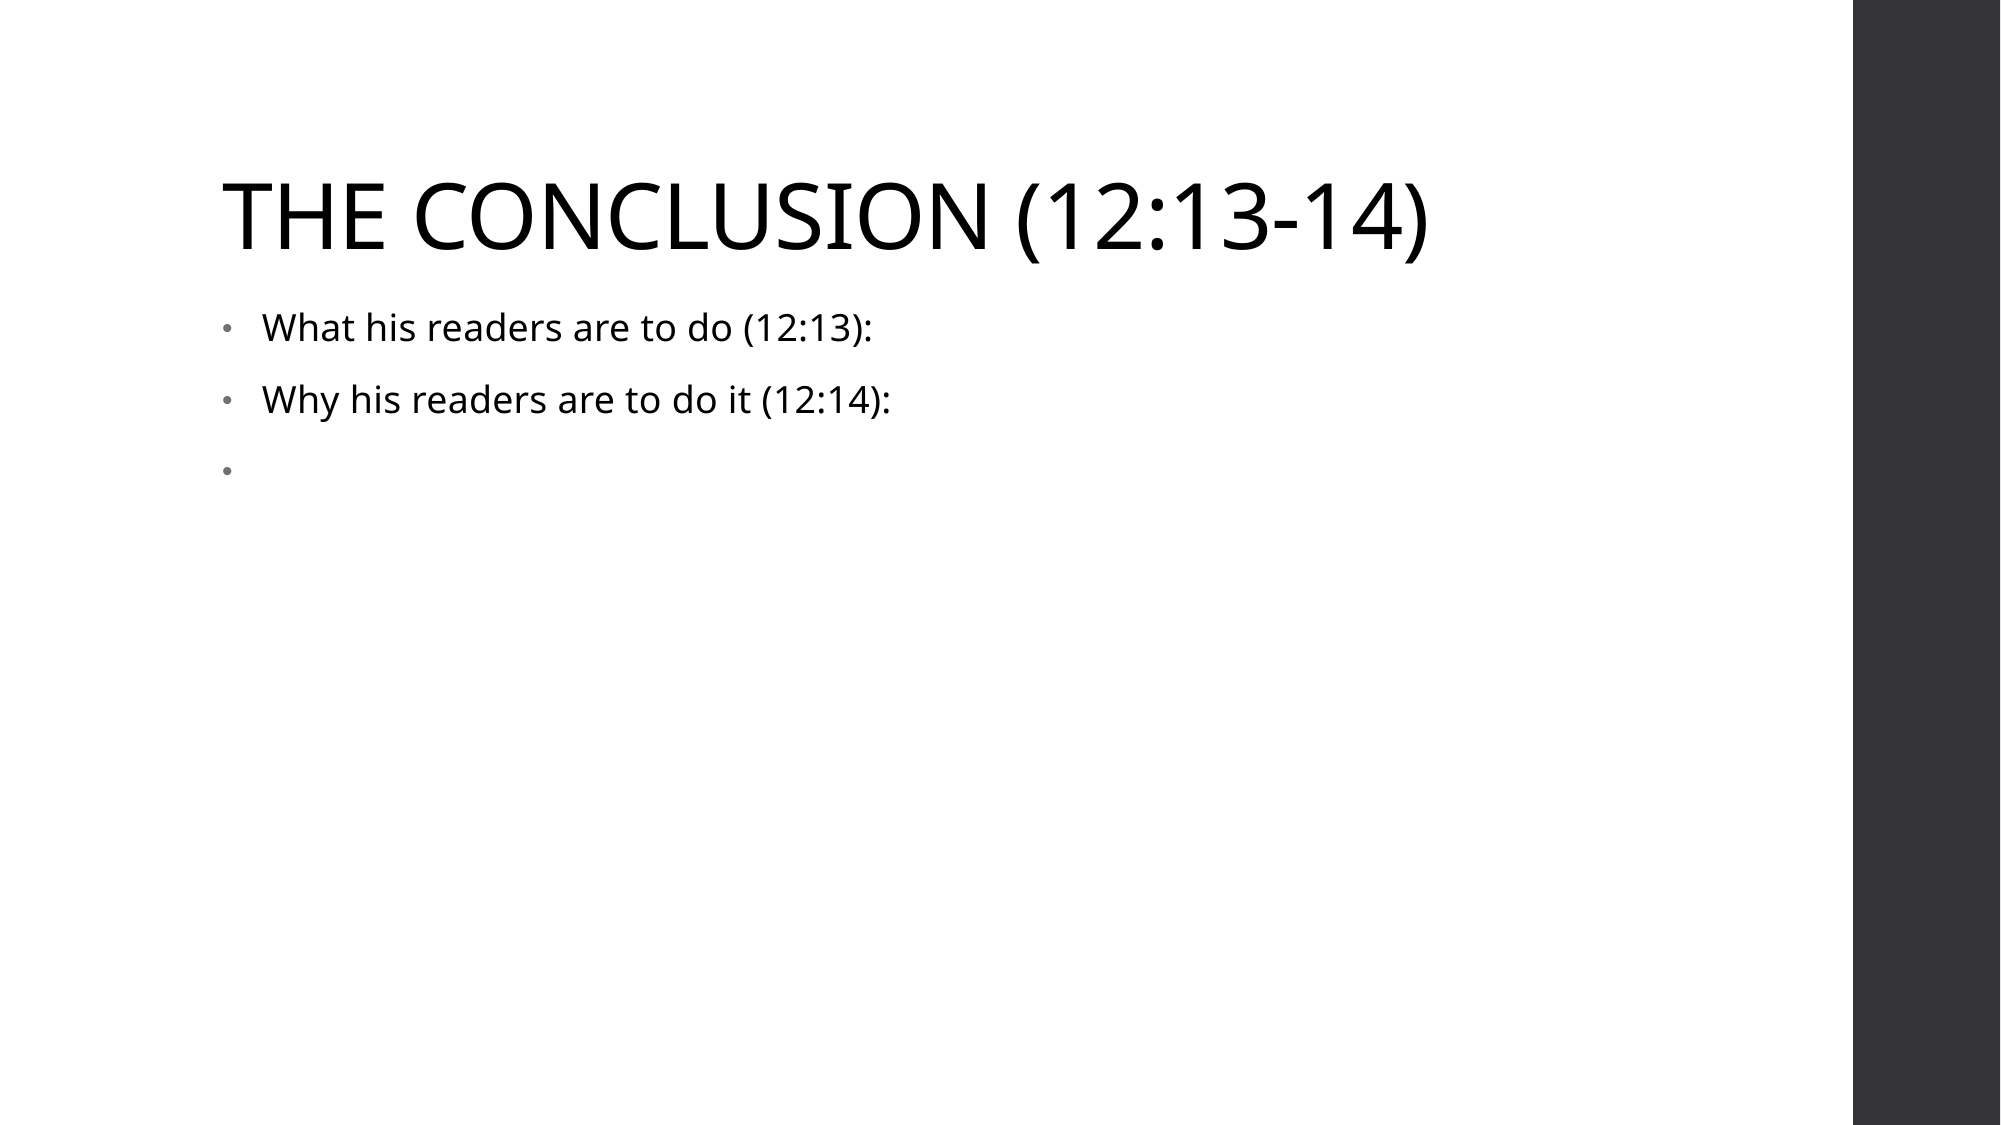

# THE CONCLUSION (12:13-14)
 What his readers are to do (12:13):
 Why his readers are to do it (12:14):